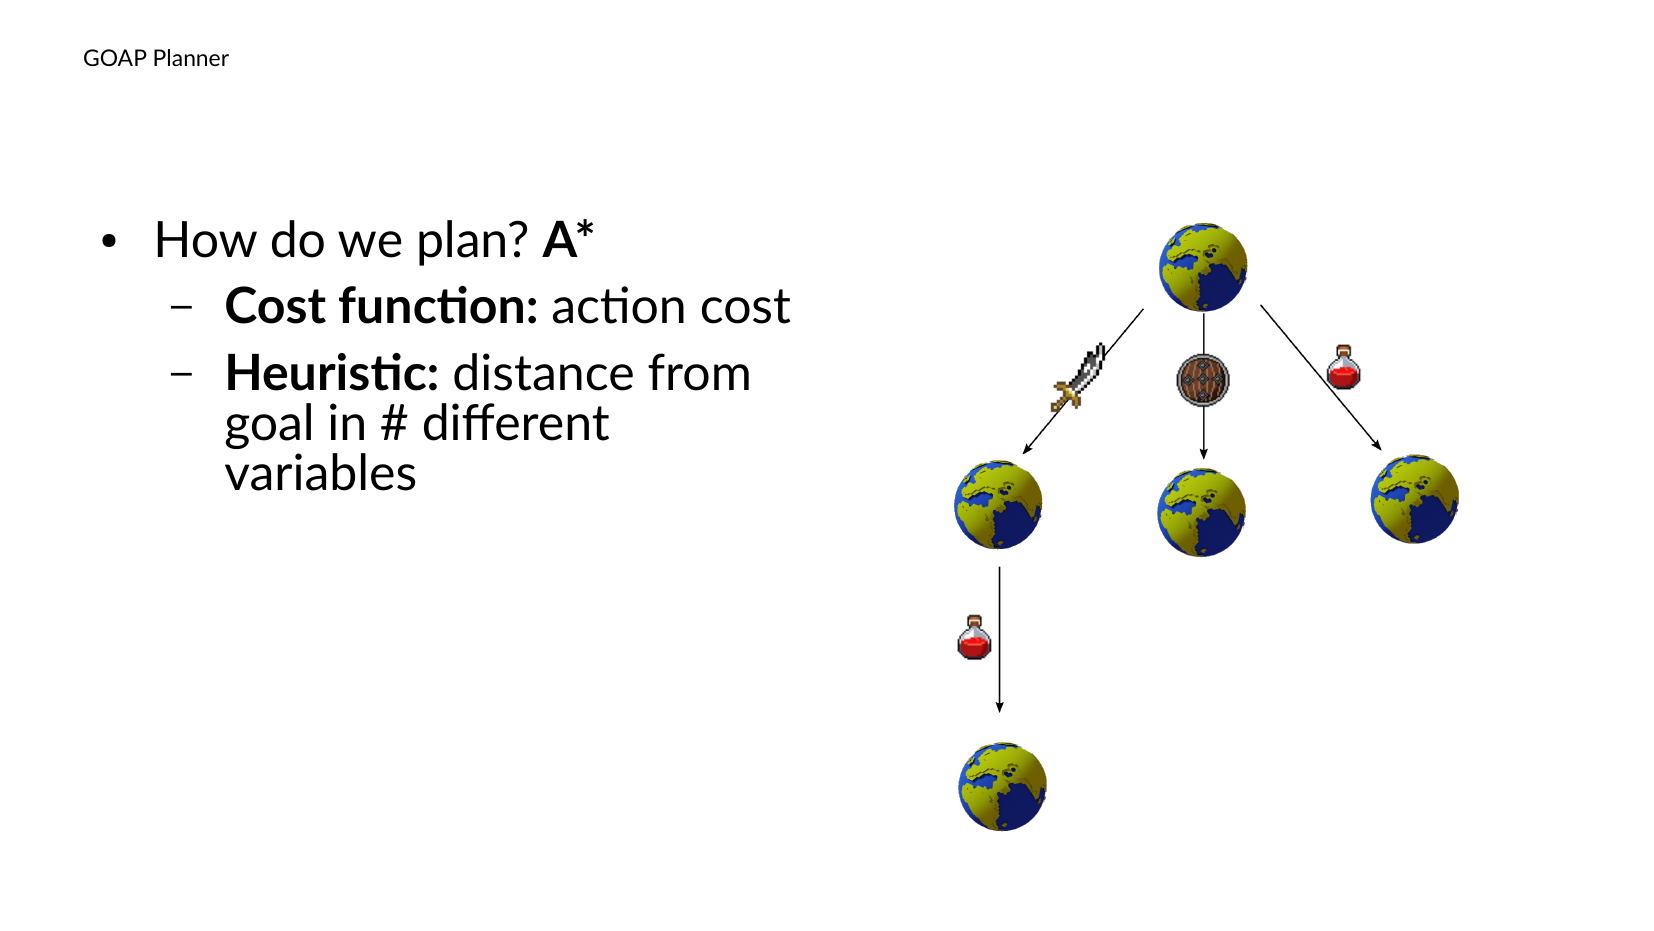

# GOAP Planner
How do we plan? A*
Cost function: action cost
Heuristic: distance from goal in # different variables